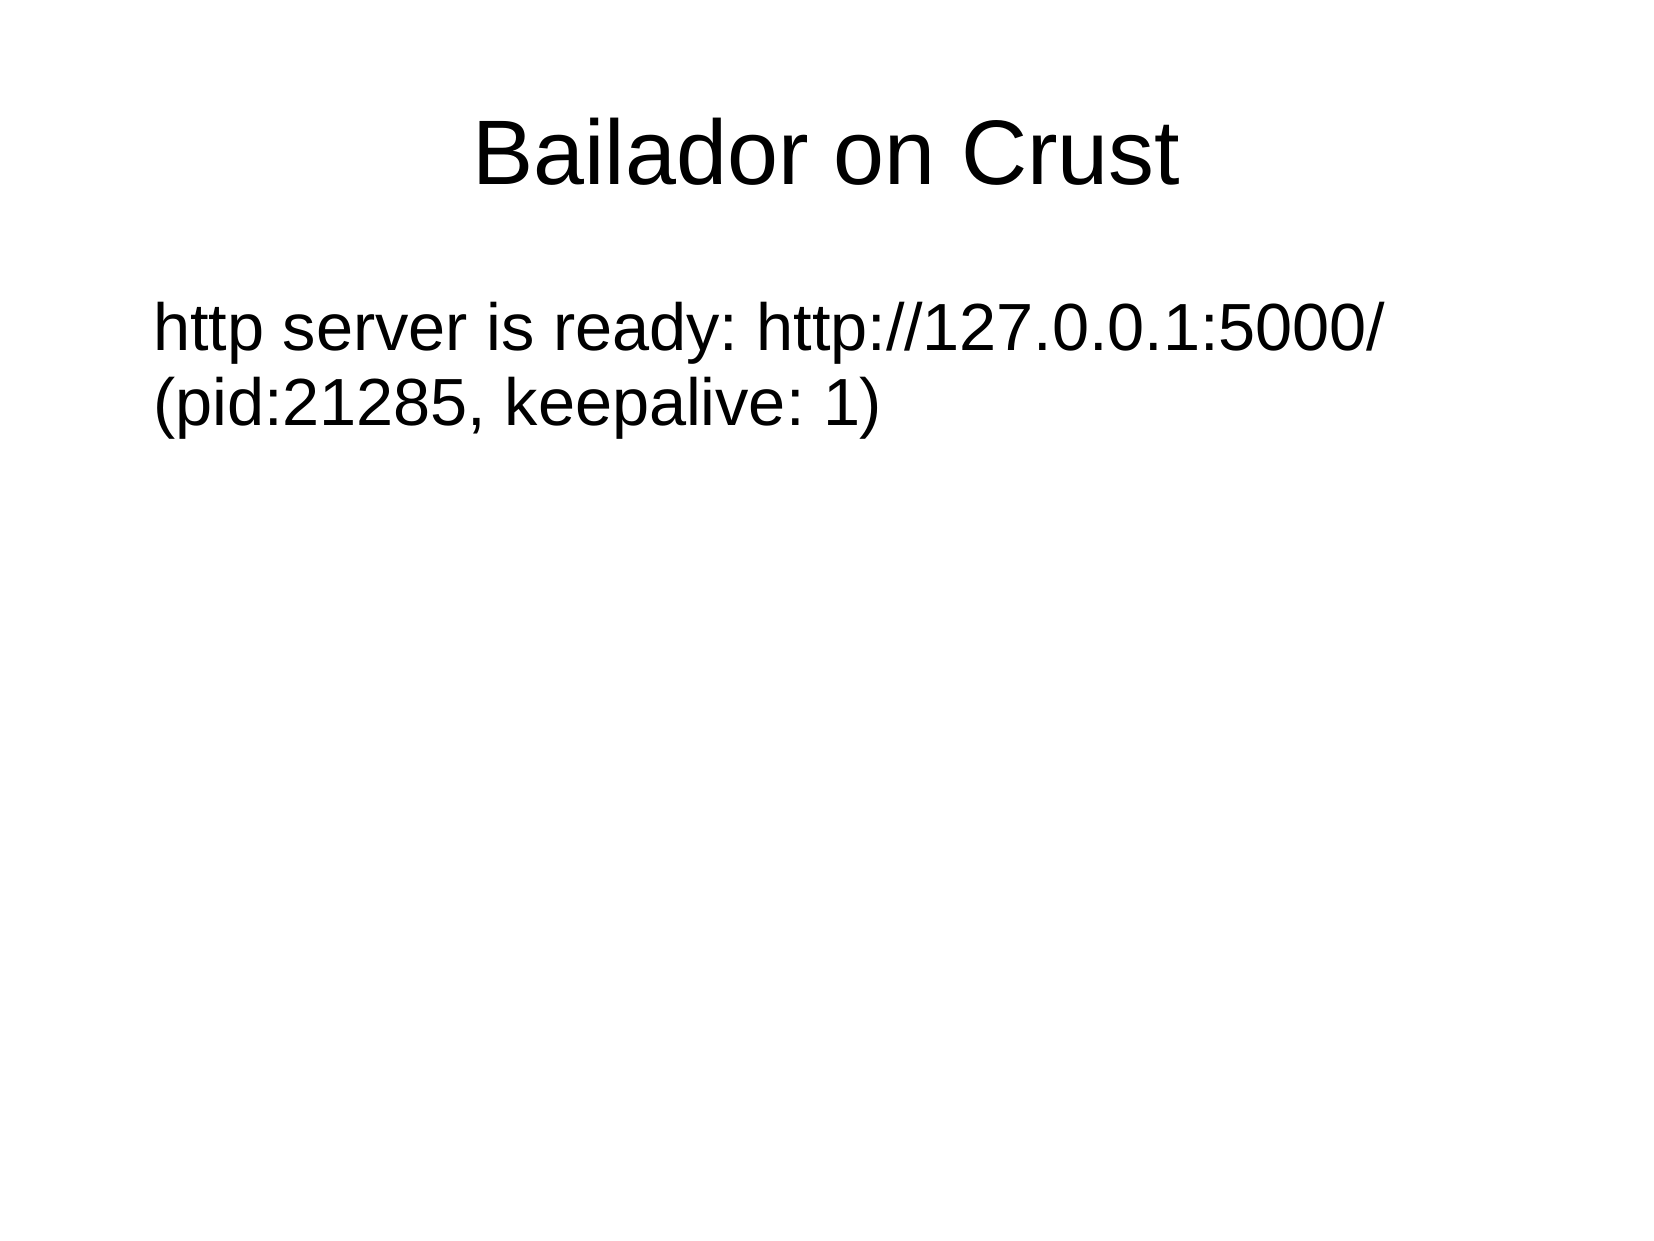

# Bailador on Crust
http server is ready: http://127.0.0.1:5000/ (pid:21285, keepalive: 1)